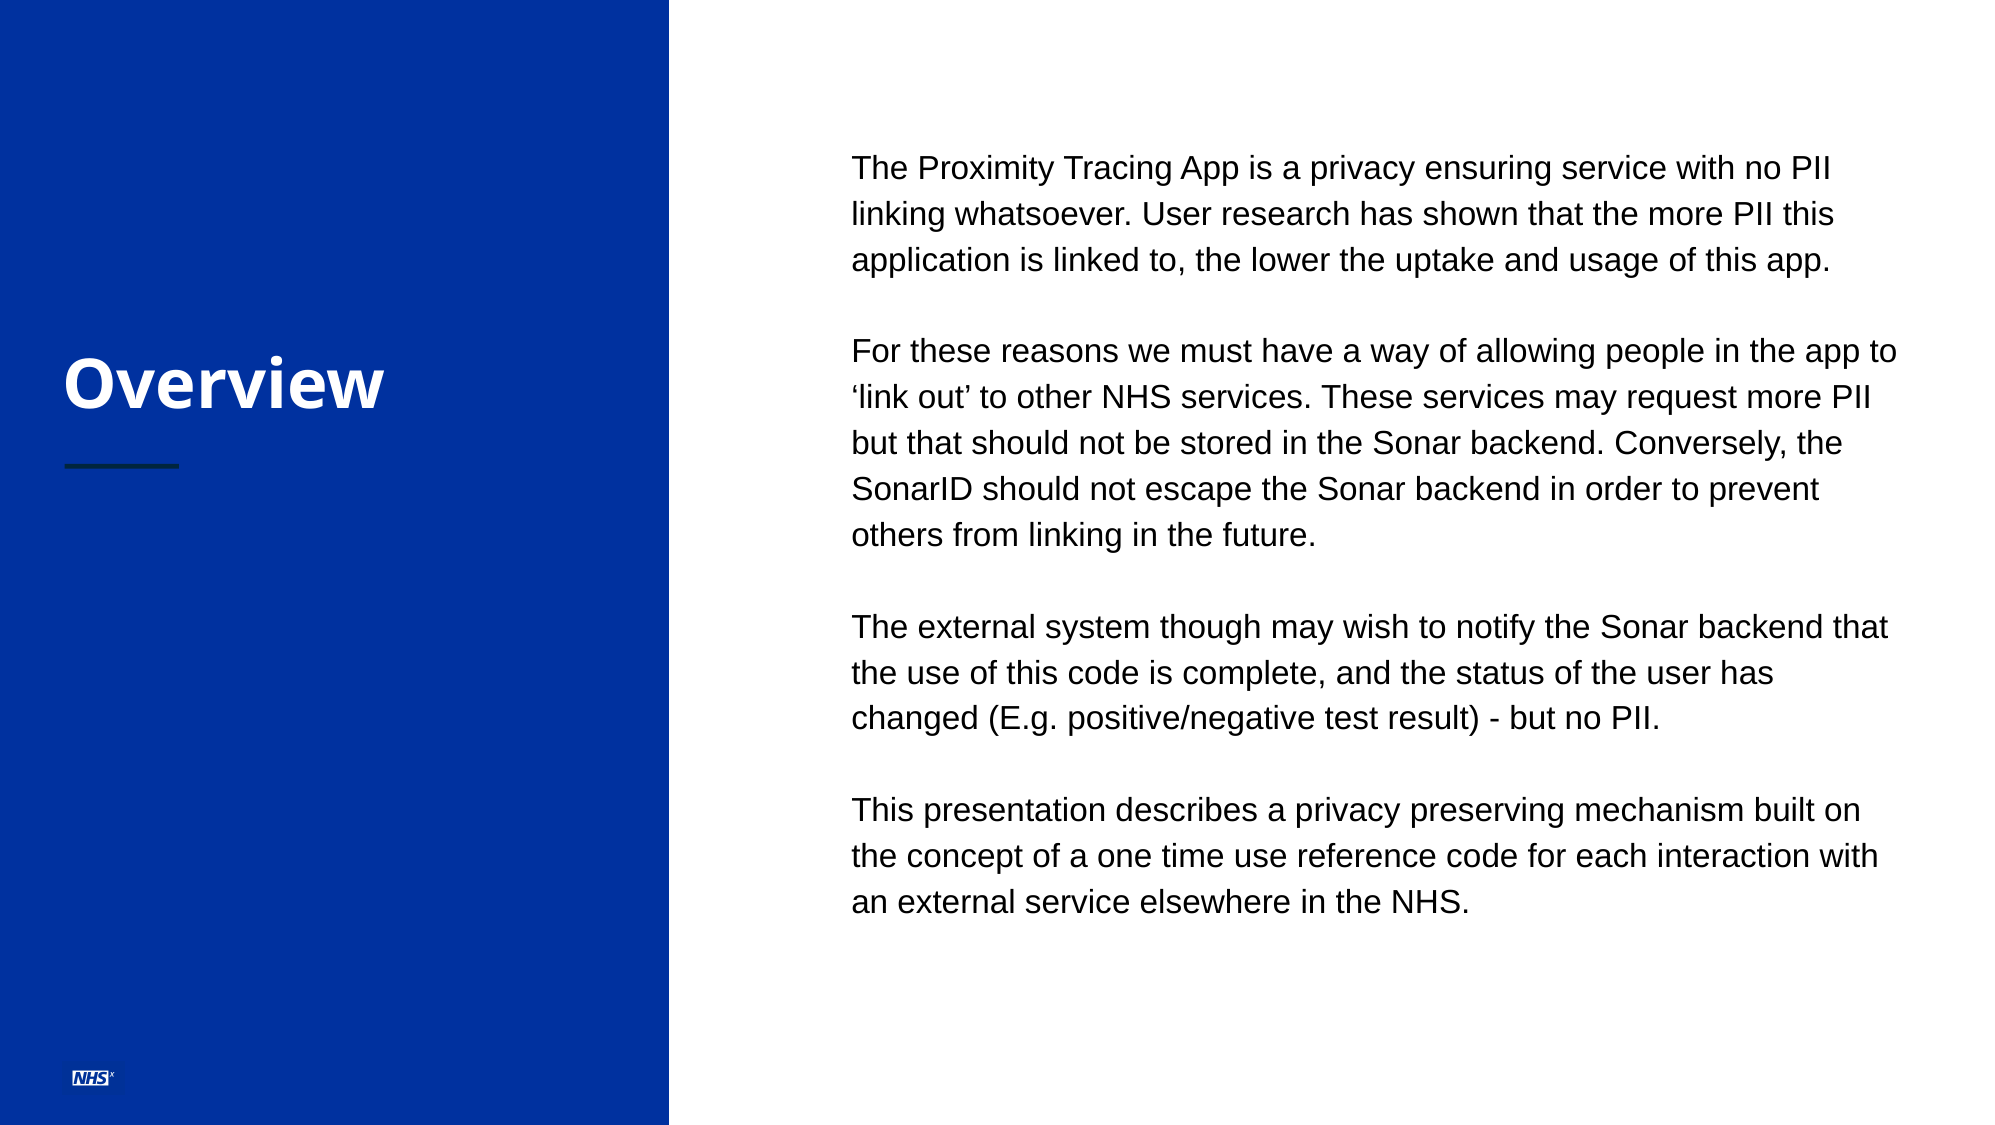

# Overview
The Proximity Tracing App is a privacy ensuring service with no PII linking whatsoever. User research has shown that the more PII this application is linked to, the lower the uptake and usage of this app.
For these reasons we must have a way of allowing people in the app to ‘link out’ to other NHS services. These services may request more PII but that should not be stored in the Sonar backend. Conversely, the SonarID should not escape the Sonar backend in order to prevent others from linking in the future.
The external system though may wish to notify the Sonar backend that the use of this code is complete, and the status of the user has changed (E.g. positive/negative test result) - but no PII.
This presentation describes a privacy preserving mechanism built on the concept of a one time use reference code for each interaction with an external service elsewhere in the NHS.